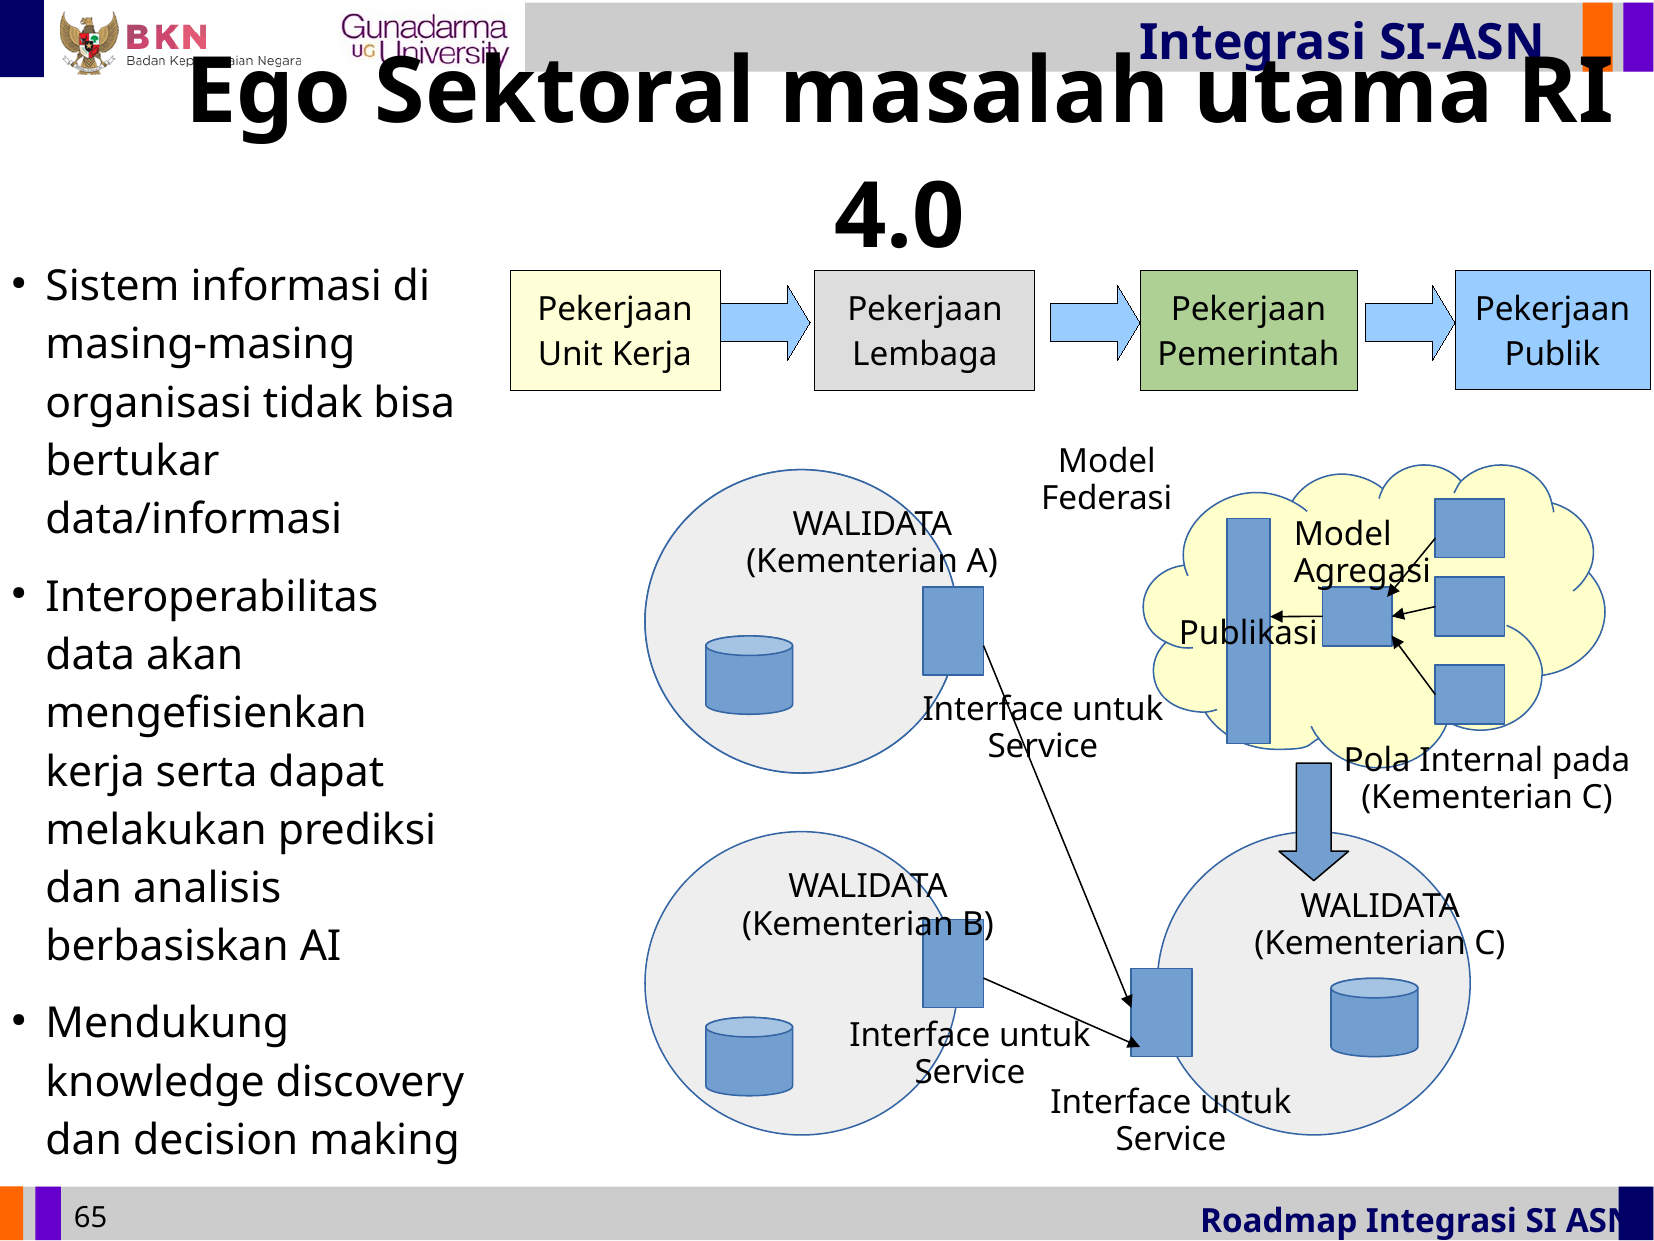

# Ego Sektoral masalah utama RI 4.0
Sistem informasi di masing-masing organisasi tidak bisa bertukar data/informasi
Interoperabilitas data akan mengefisienkan kerja serta dapat melakukan prediksi dan analisis berbasiskan AI
Mendukung knowledge discovery dan decision making
Pekerjaan
Publik
Pekerjaan
Unit Kerja
Pekerjaan
Lembaga
Pekerjaan
Pemerintah
Model
Federasi
WALIDATA
(Kementerian A)
Model
Agregasi
Publikasi
Interface untuk
Service
Pola Internal pada
(Kementerian C)
WALIDATA
(Kementerian B)
WALIDATA
(Kementerian C)
Interface untuk
Service
Interface untuk
Service
65